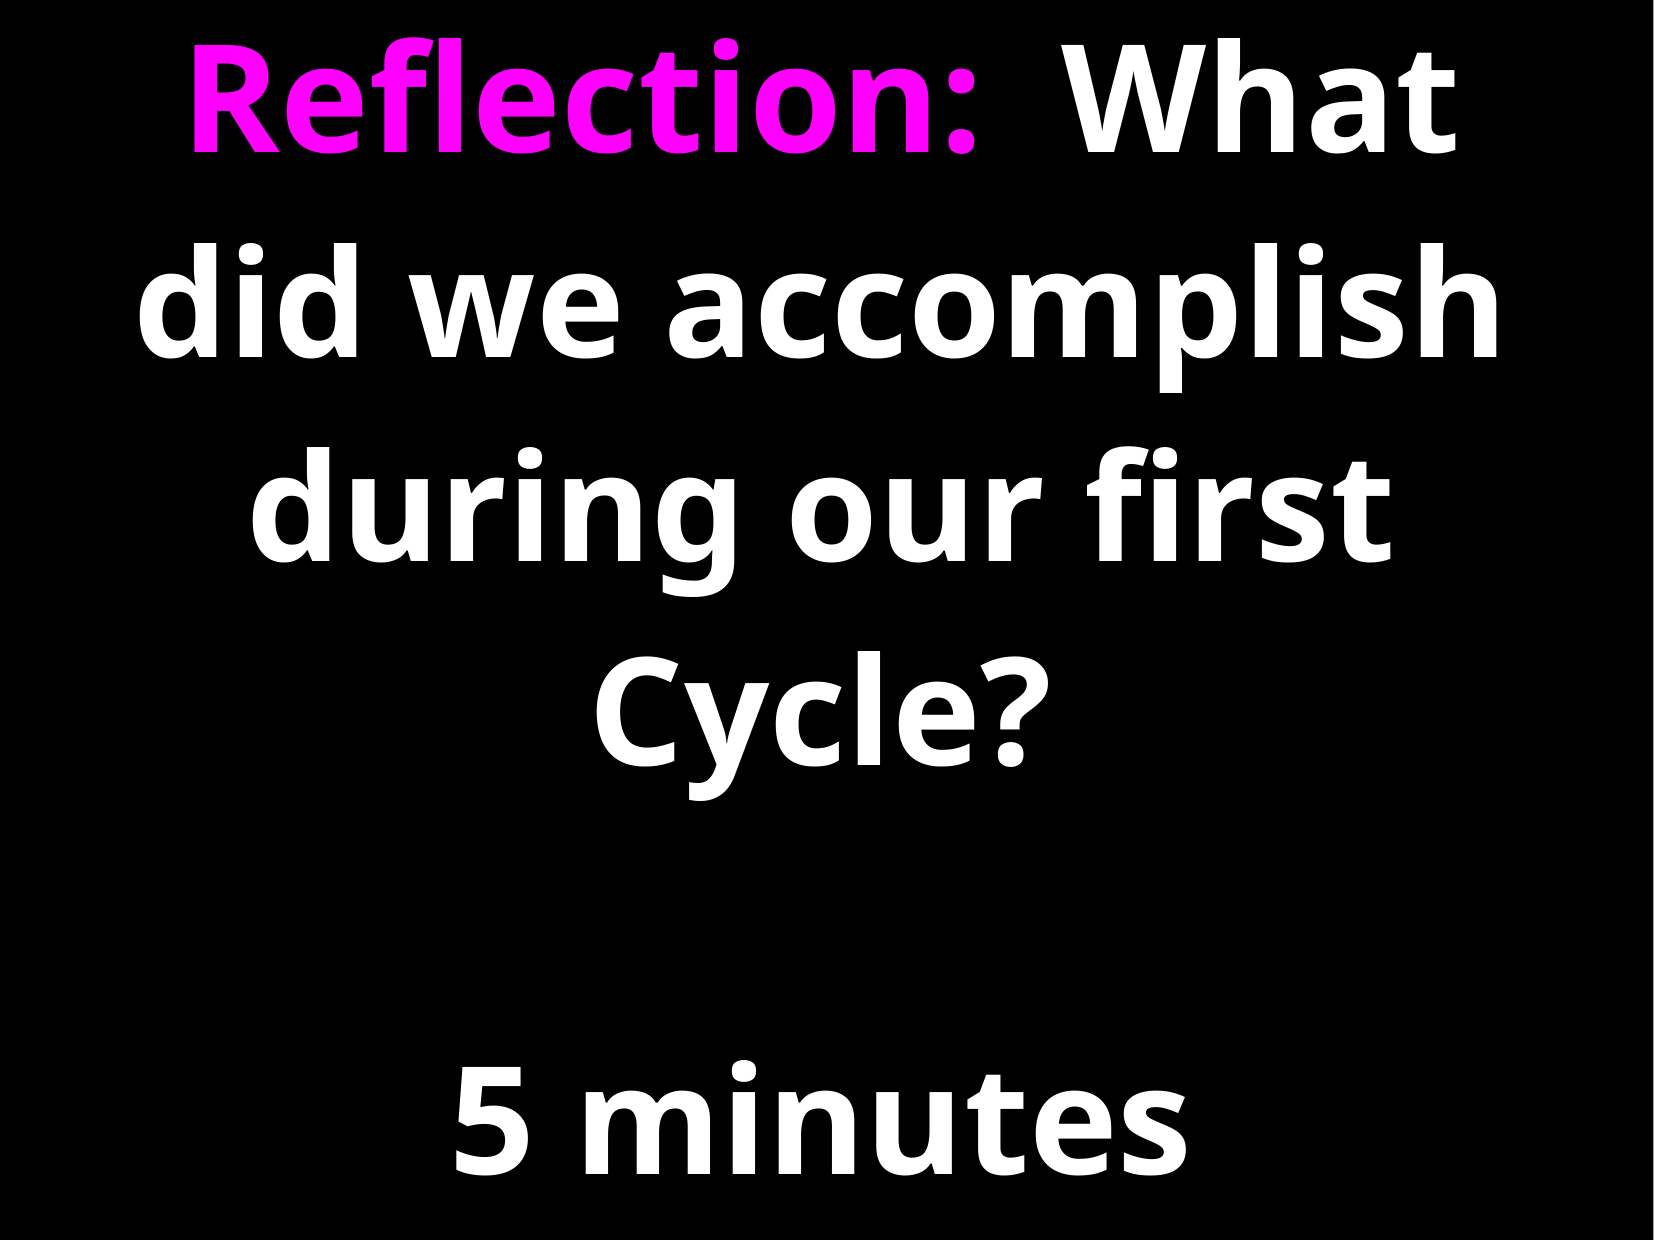

# Reflection: What did we accomplish during our first Cycle? 5 minutes